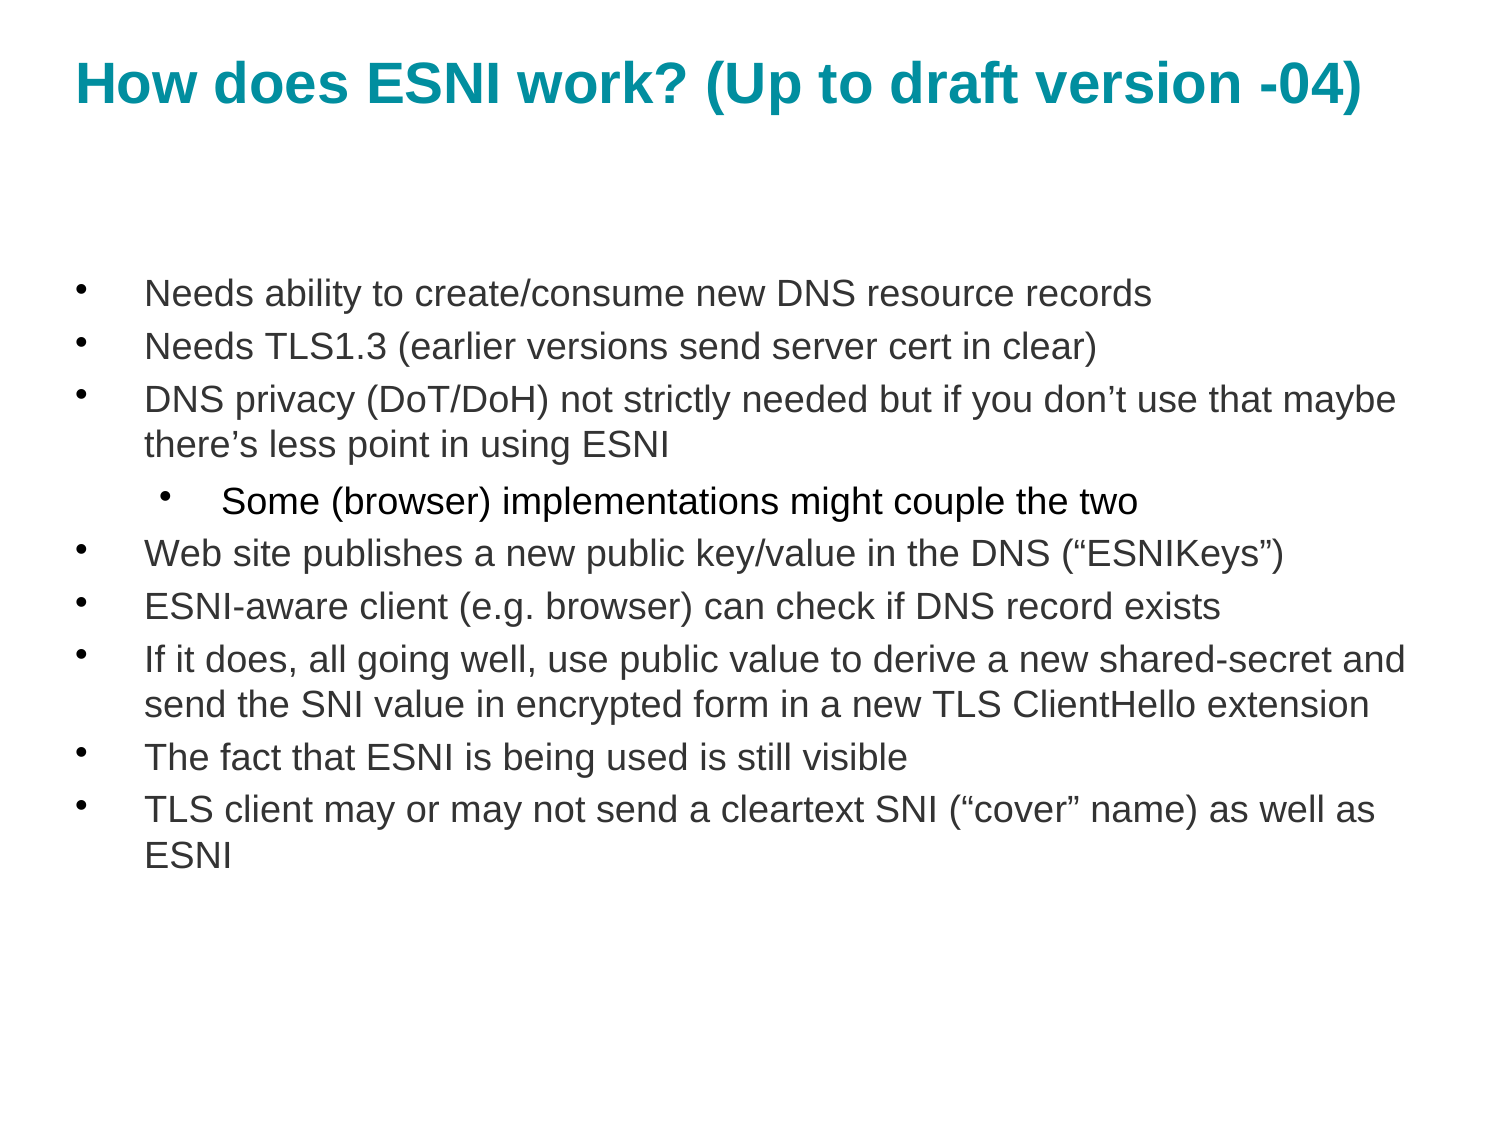

# How does ESNI work? (Up to draft version -04)
Needs ability to create/consume new DNS resource records
Needs TLS1.3 (earlier versions send server cert in clear)
DNS privacy (DoT/DoH) not strictly needed but if you don’t use that maybe there’s less point in using ESNI
Some (browser) implementations might couple the two
Web site publishes a new public key/value in the DNS (“ESNIKeys”)
ESNI-aware client (e.g. browser) can check if DNS record exists
If it does, all going well, use public value to derive a new shared-secret and send the SNI value in encrypted form in a new TLS ClientHello extension
The fact that ESNI is being used is still visible
TLS client may or may not send a cleartext SNI (“cover” name) as well as ESNI